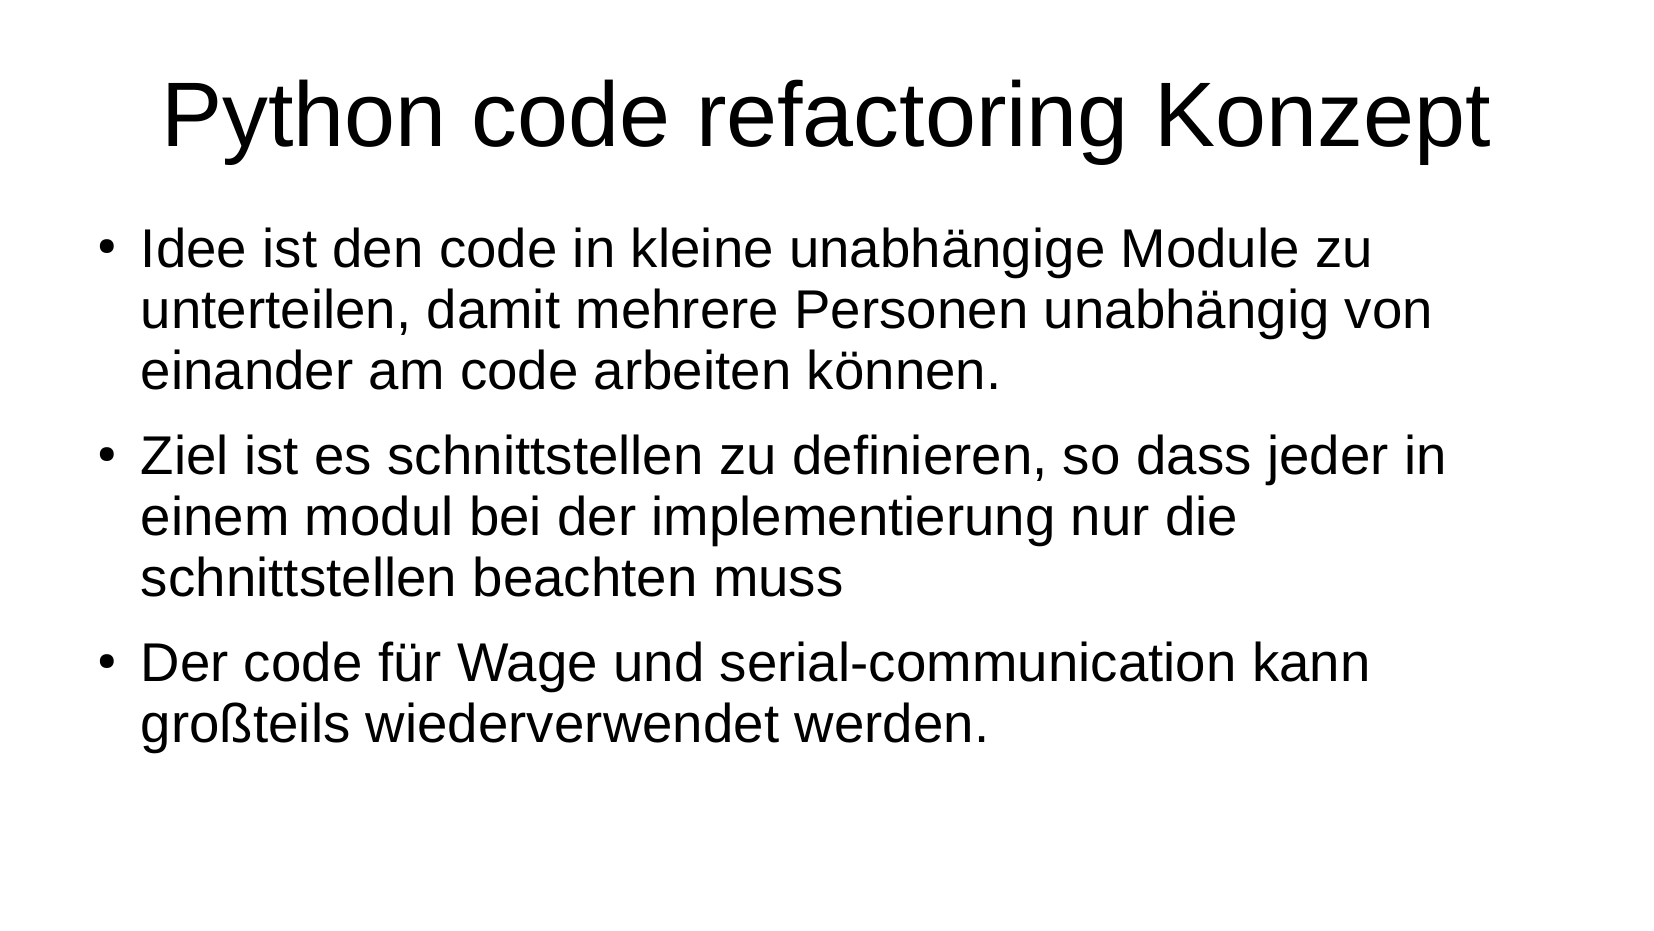

# Python code refactoring Konzept
Idee ist den code in kleine unabhängige Module zu unterteilen, damit mehrere Personen unabhängig von einander am code arbeiten können.
Ziel ist es schnittstellen zu definieren, so dass jeder in einem modul bei der implementierung nur die schnittstellen beachten muss
Der code für Wage und serial-communication kann großteils wiederverwendet werden.